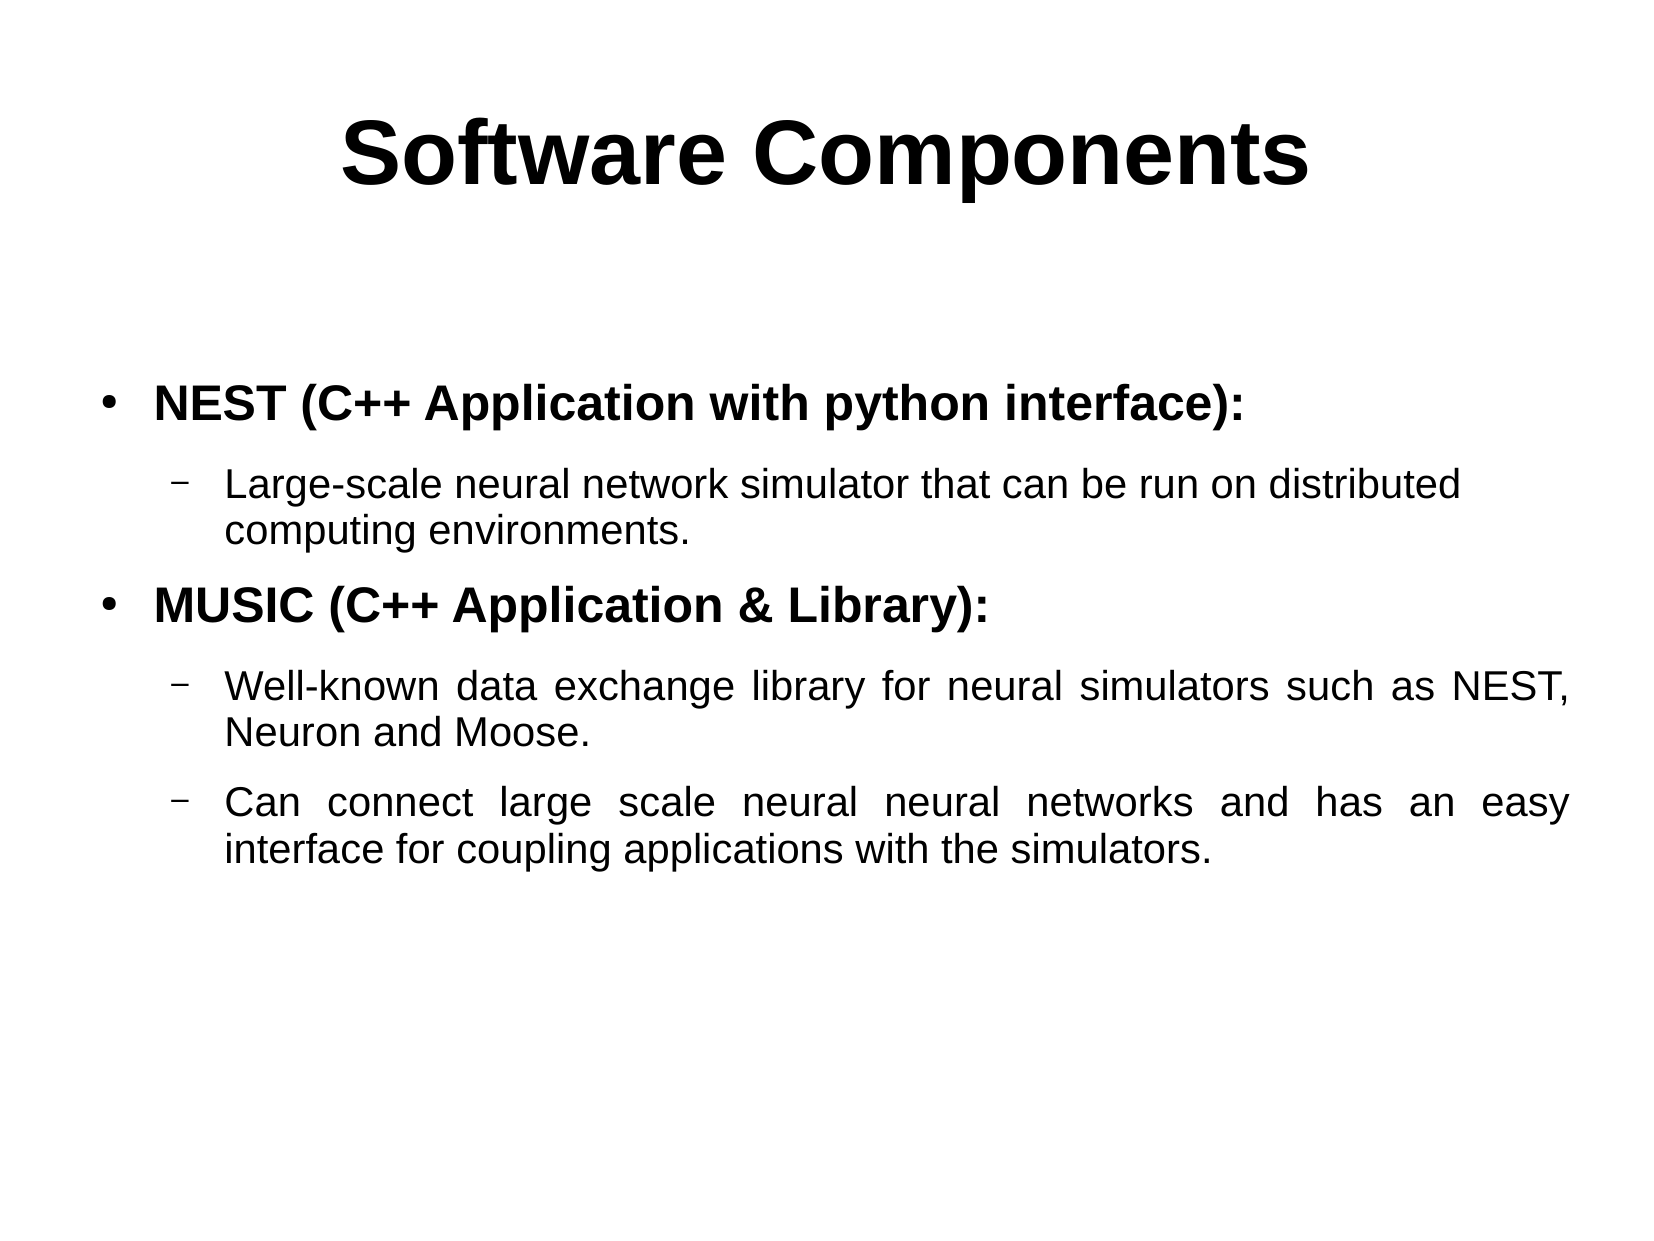

# Software Components
NEST (C++ Application with python interface):
Large-scale neural network simulator that can be run on distributed computing environments.
MUSIC (C++ Application & Library):
Well-known data exchange library for neural simulators such as NEST, Neuron and Moose.
Can connect large scale neural neural networks and has an easy interface for coupling applications with the simulators.